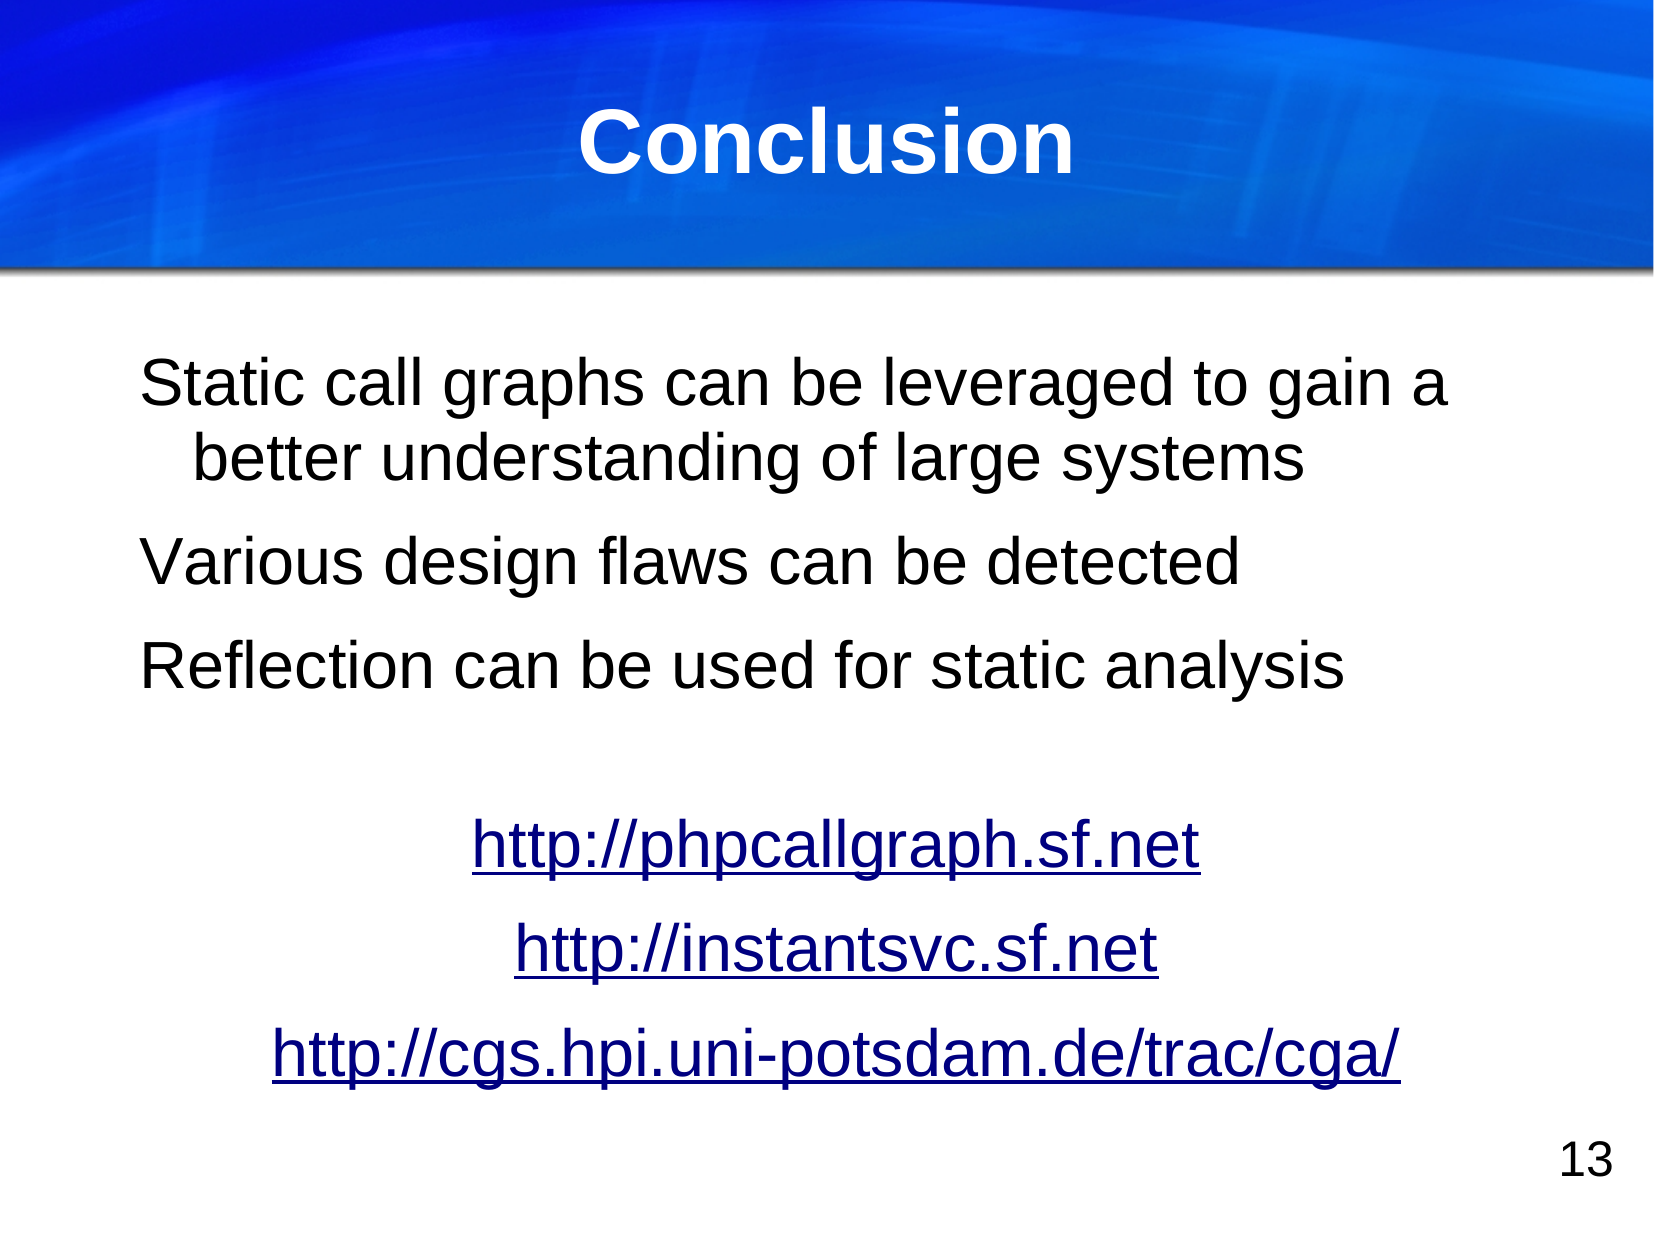

# Conclusion
Static call graphs can be leveraged to gain a better understanding of large systems
Various design flaws can be detected
Reflection can be used for static analysis
http://phpcallgraph.sf.net
http://instantsvc.sf.net
http://cgs.hpi.uni-potsdam.de/trac/cga/